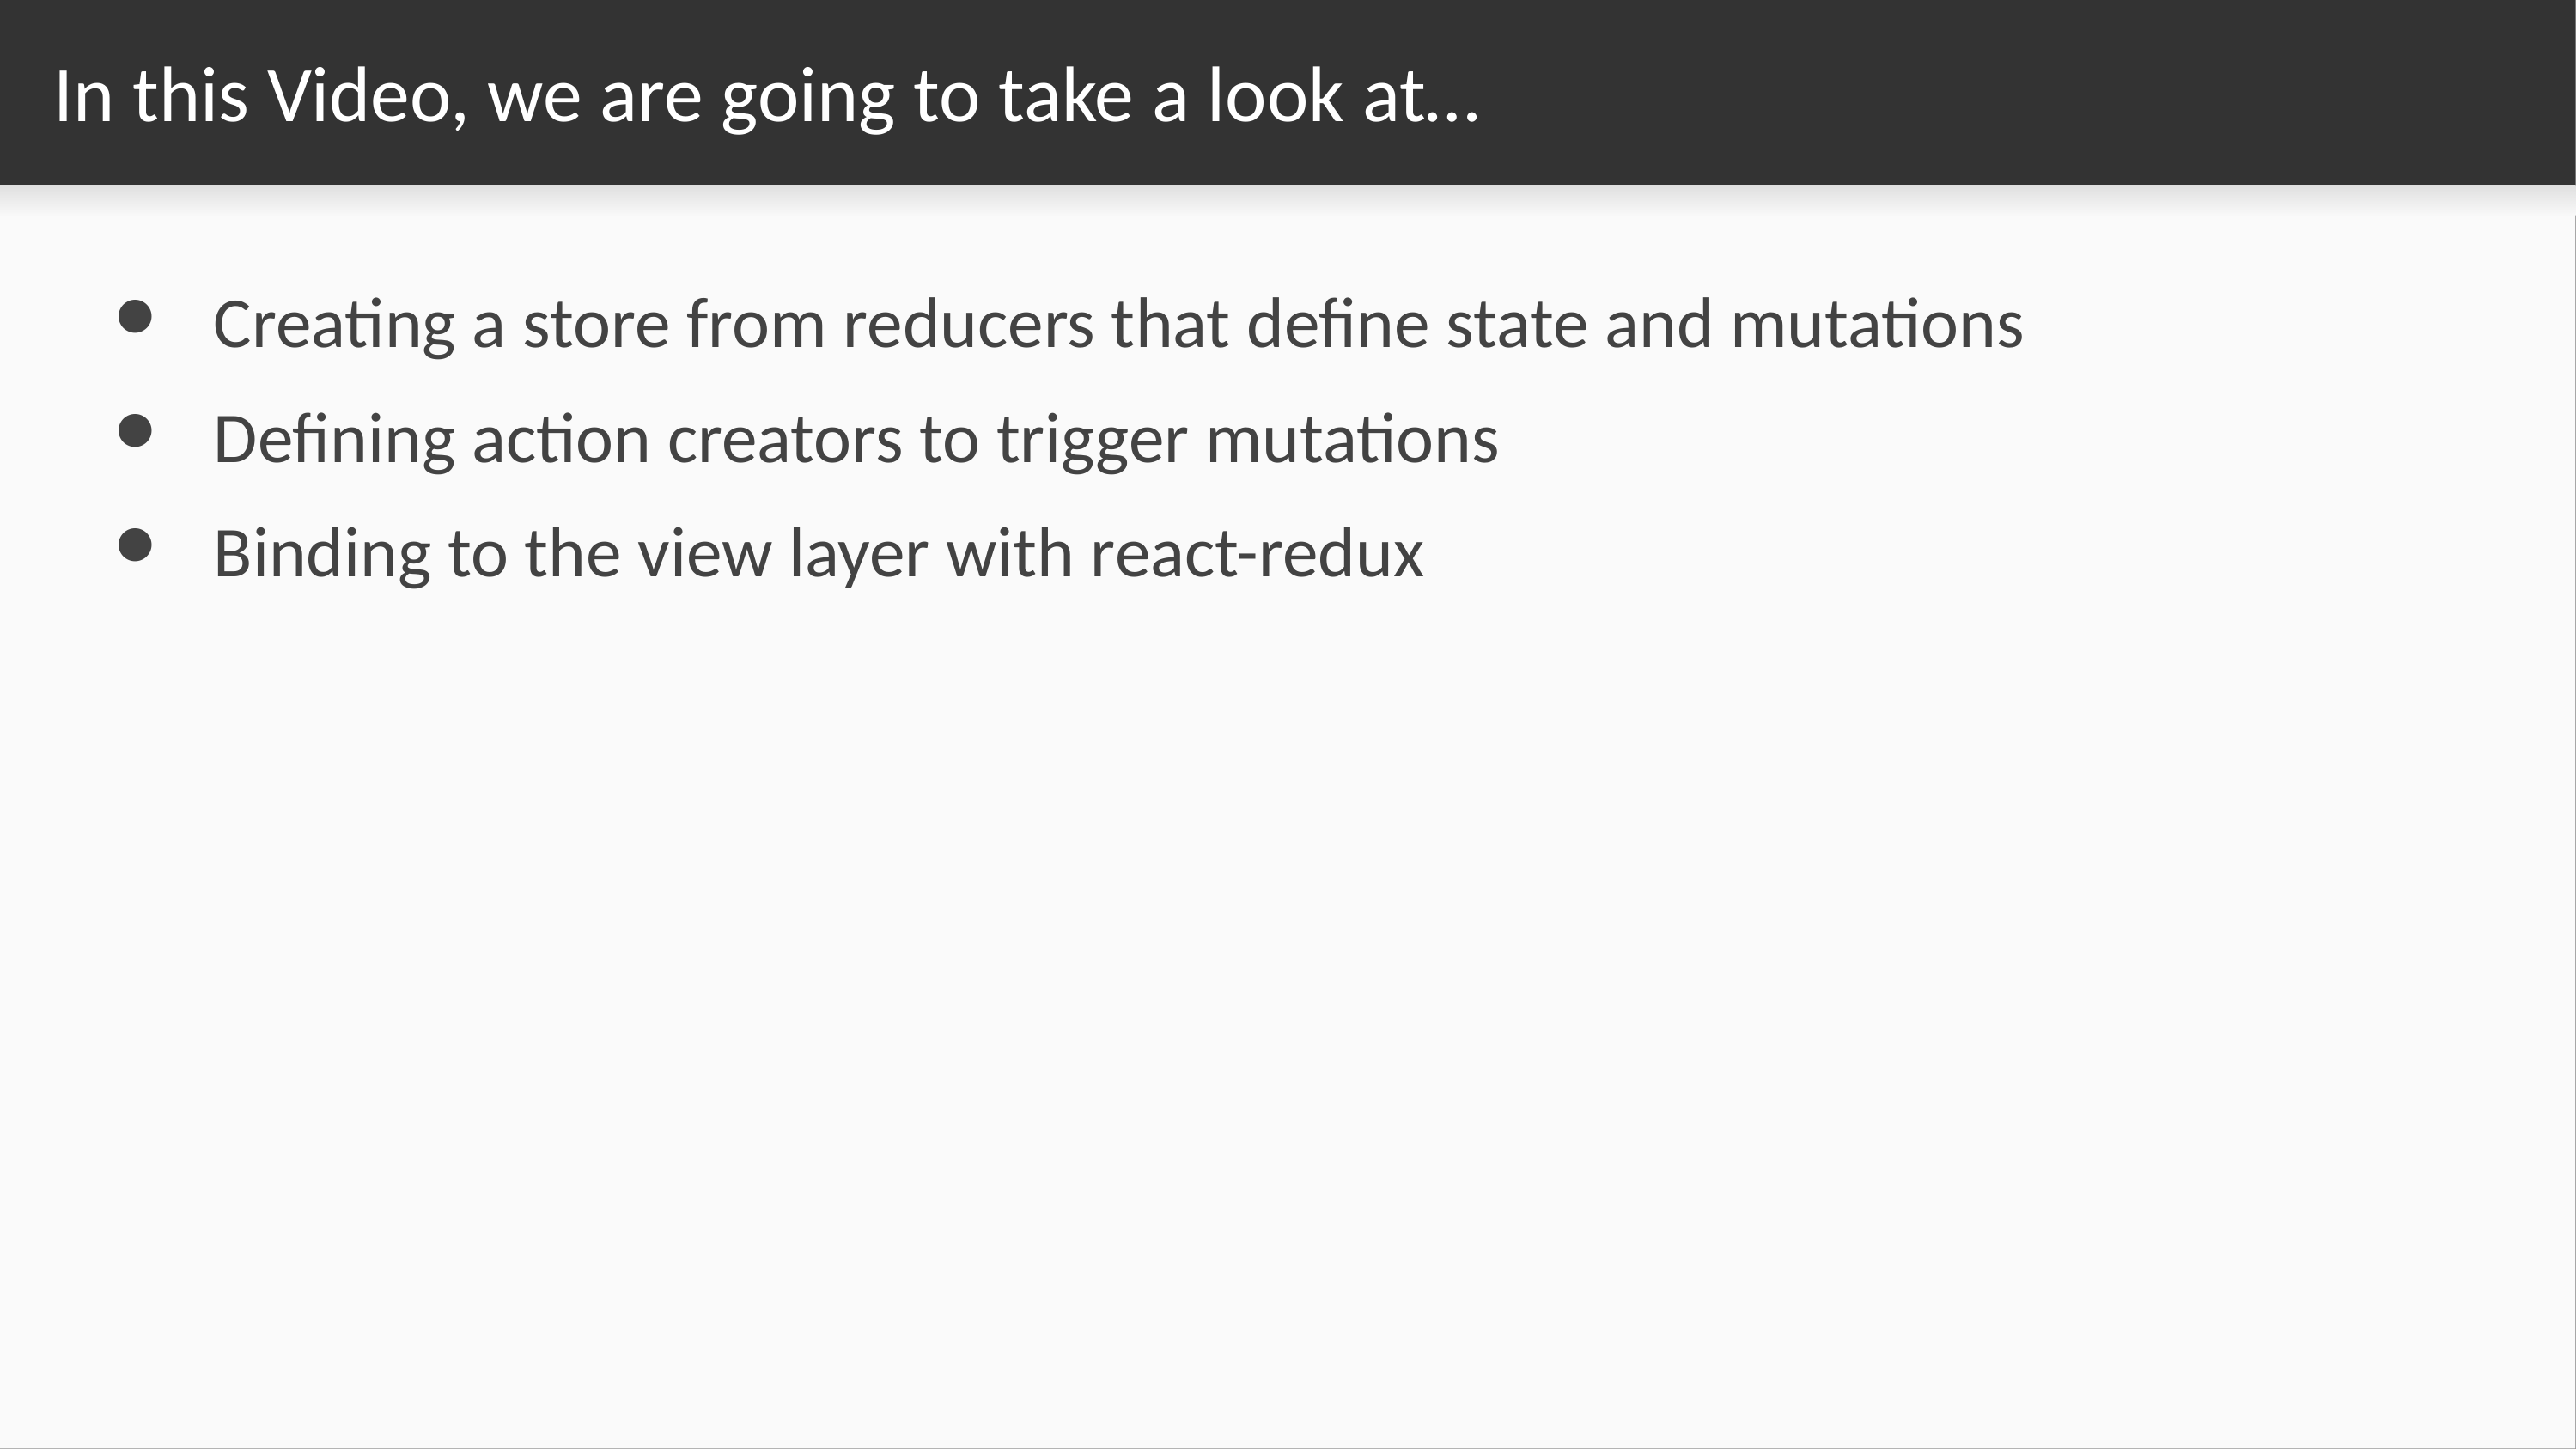

# In this Video, we are going to take a look at…
Creating a store from reducers that define state and mutations
Defining action creators to trigger mutations
Binding to the view layer with react-redux